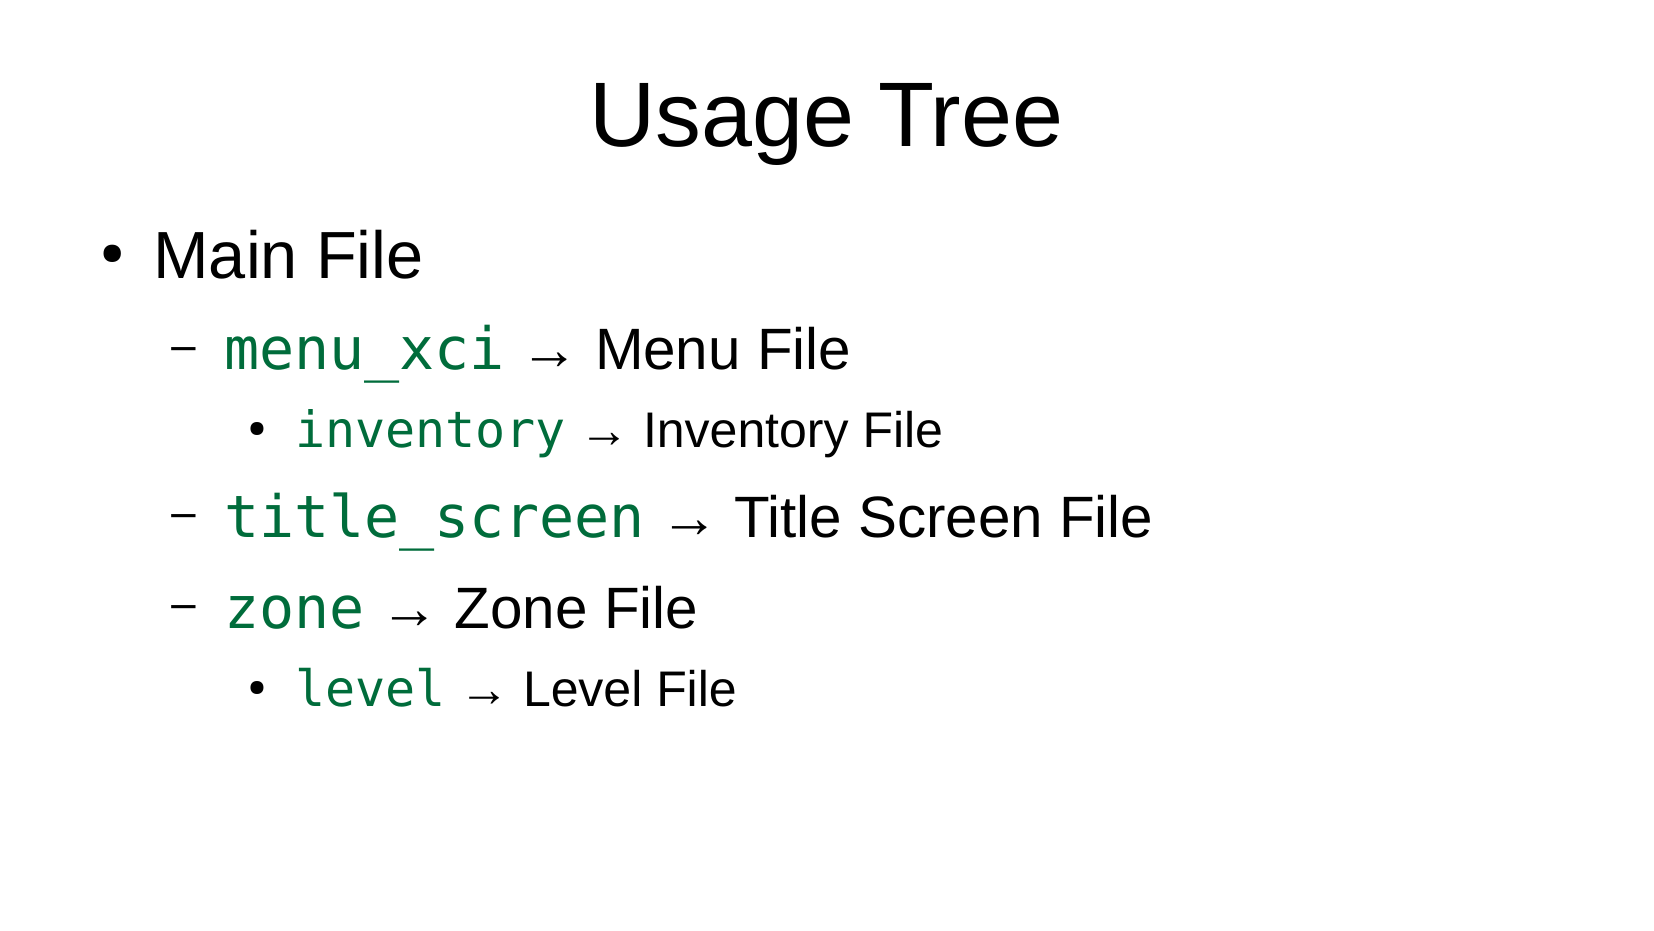

# Usage Tree
Main File
menu_xci → Menu File
inventory → Inventory File
title_screen → Title Screen File
zone → Zone File
level → Level File